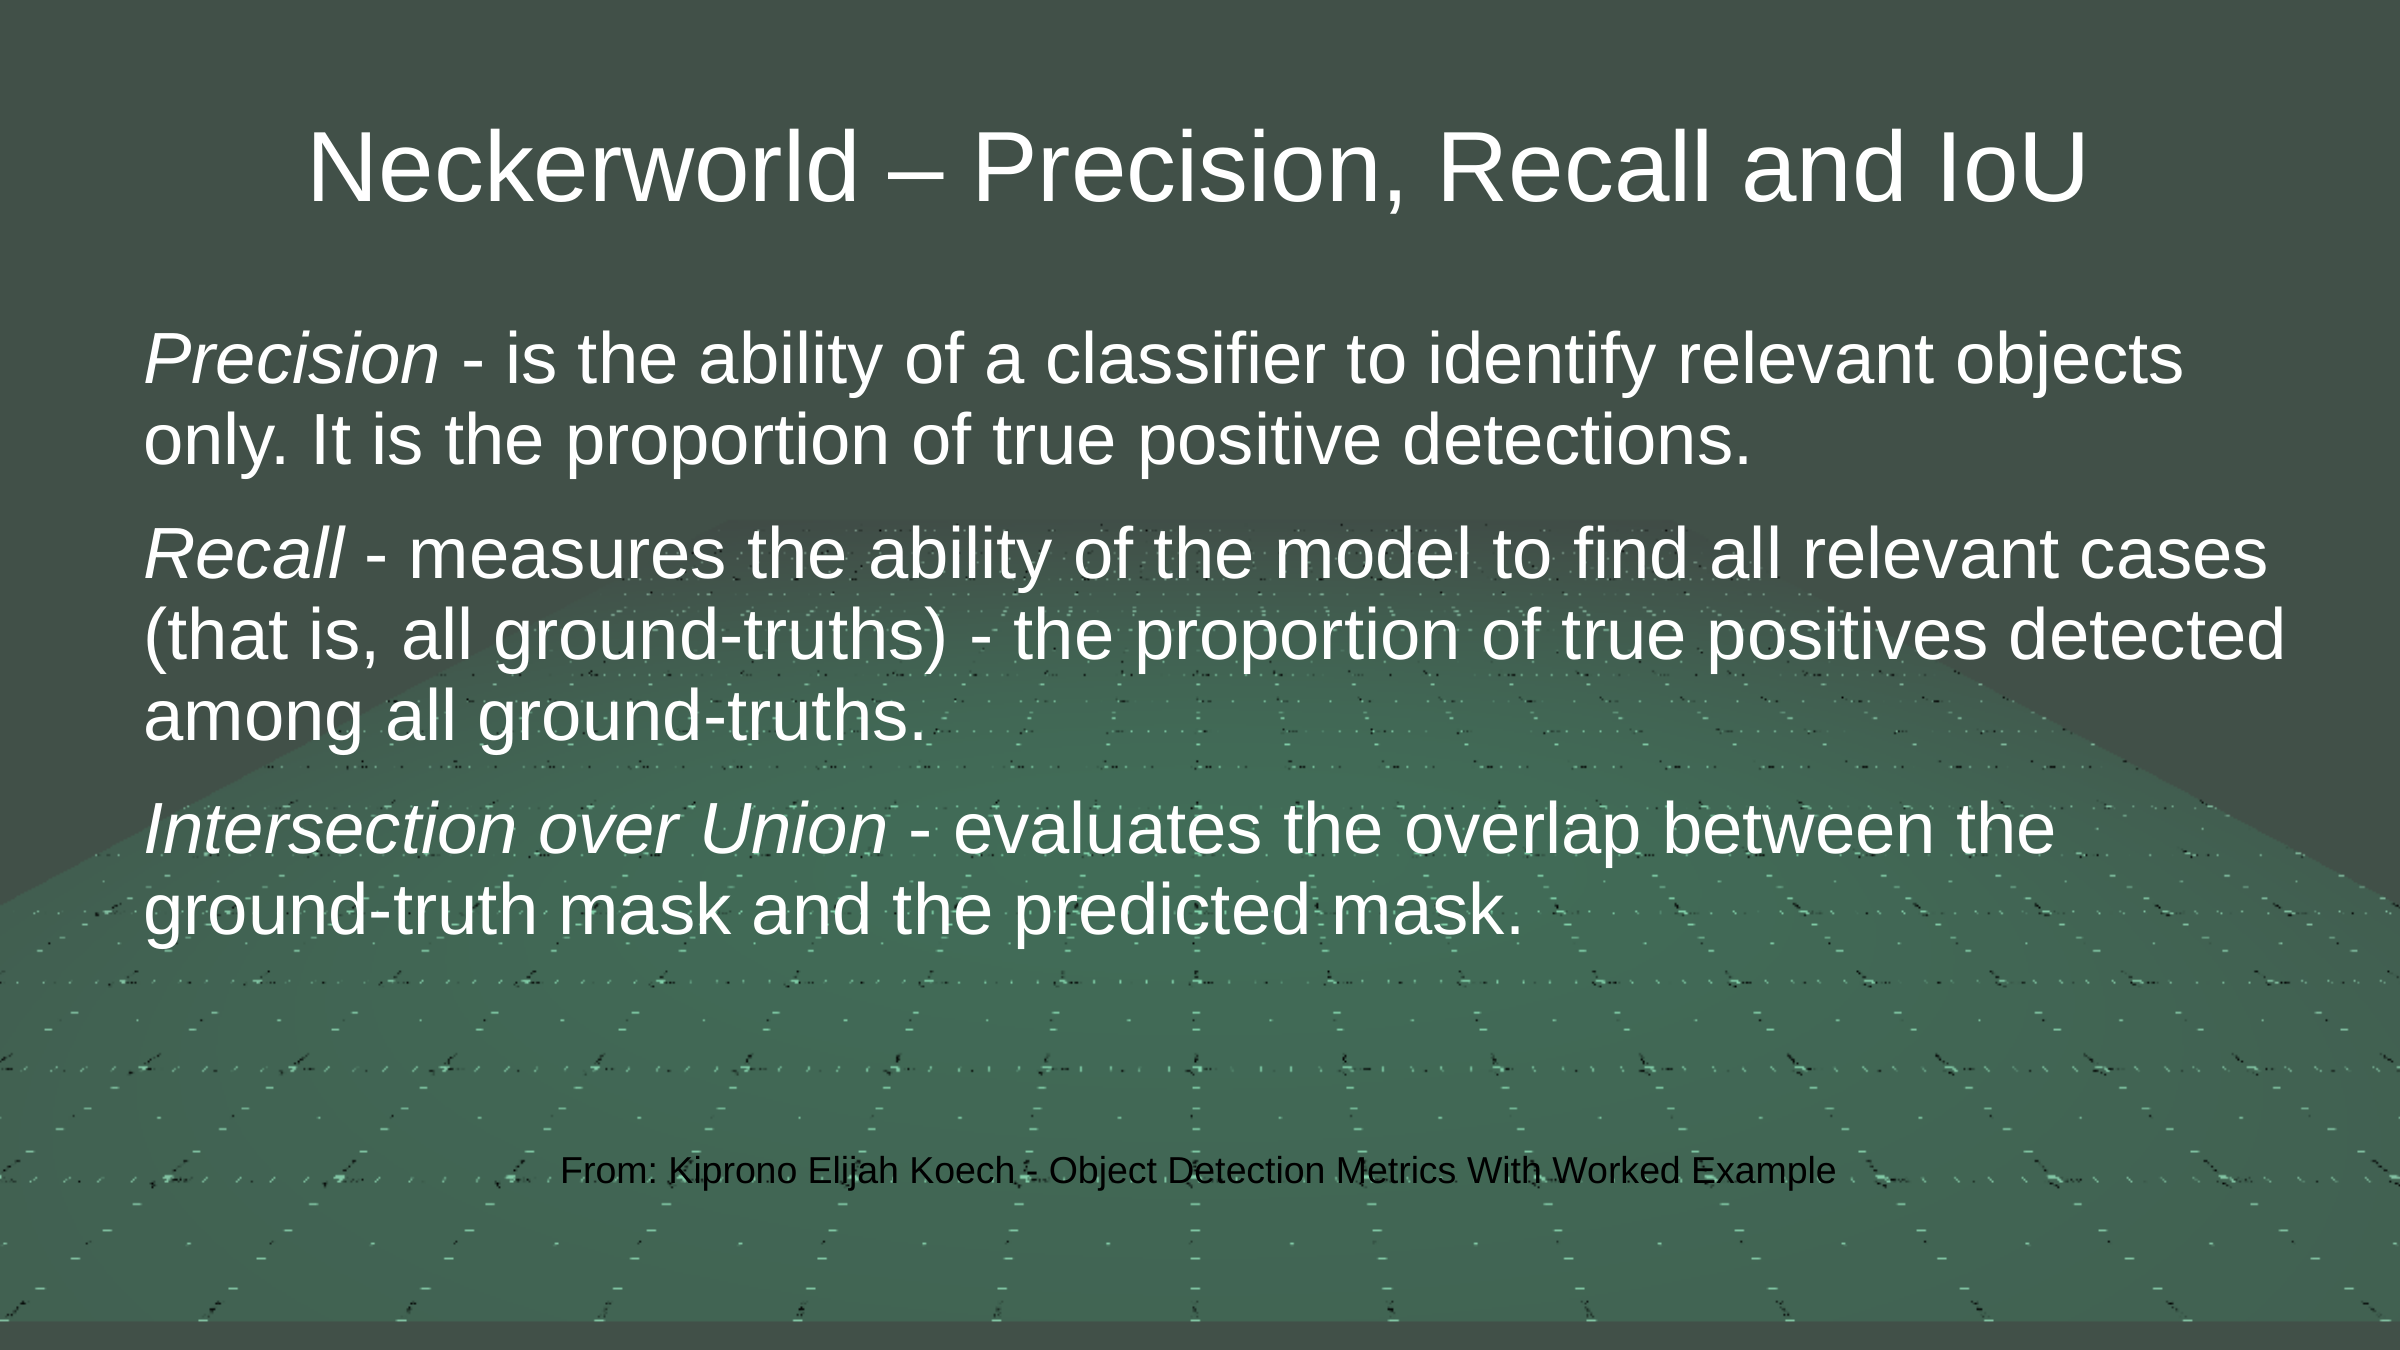

# Neckerworld – Precision, Recall and IoU
Precision - is the ability of a classifier to identify relevant objects only. It is the proportion of true positive detections.
Recall - measures the ability of the model to find all relevant cases (that is, all ground-truths) - the proportion of true positives detected among all ground-truths.
Intersection over Union - evaluates the overlap between the ground-truth mask and the predicted mask.
From: Kiprono Elijah Koech - Object Detection Metrics With Worked Example